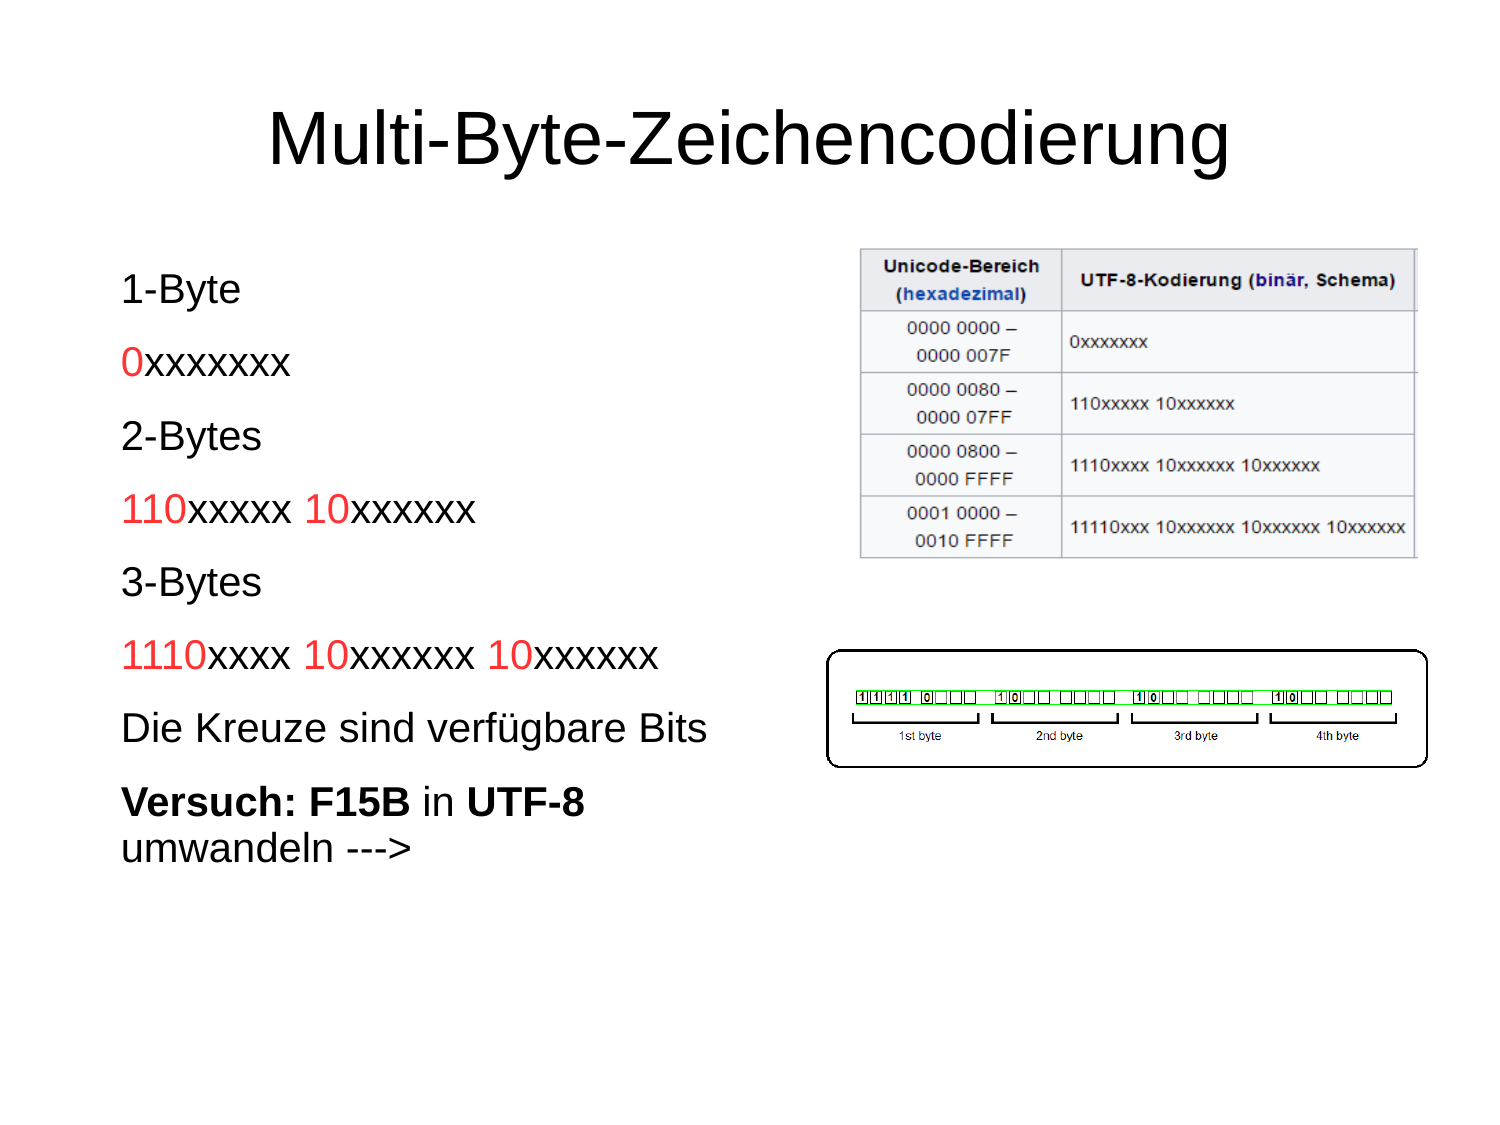

# Multi-Byte-Zeichencodierung
1-Byte
0xxxxxxx
2-Bytes
110xxxxx 10xxxxxx
3-Bytes
1110xxxx 10xxxxxx 10xxxxxx
Die Kreuze sind verfügbare Bits
Versuch: F15B in UTF-8 umwandeln --->